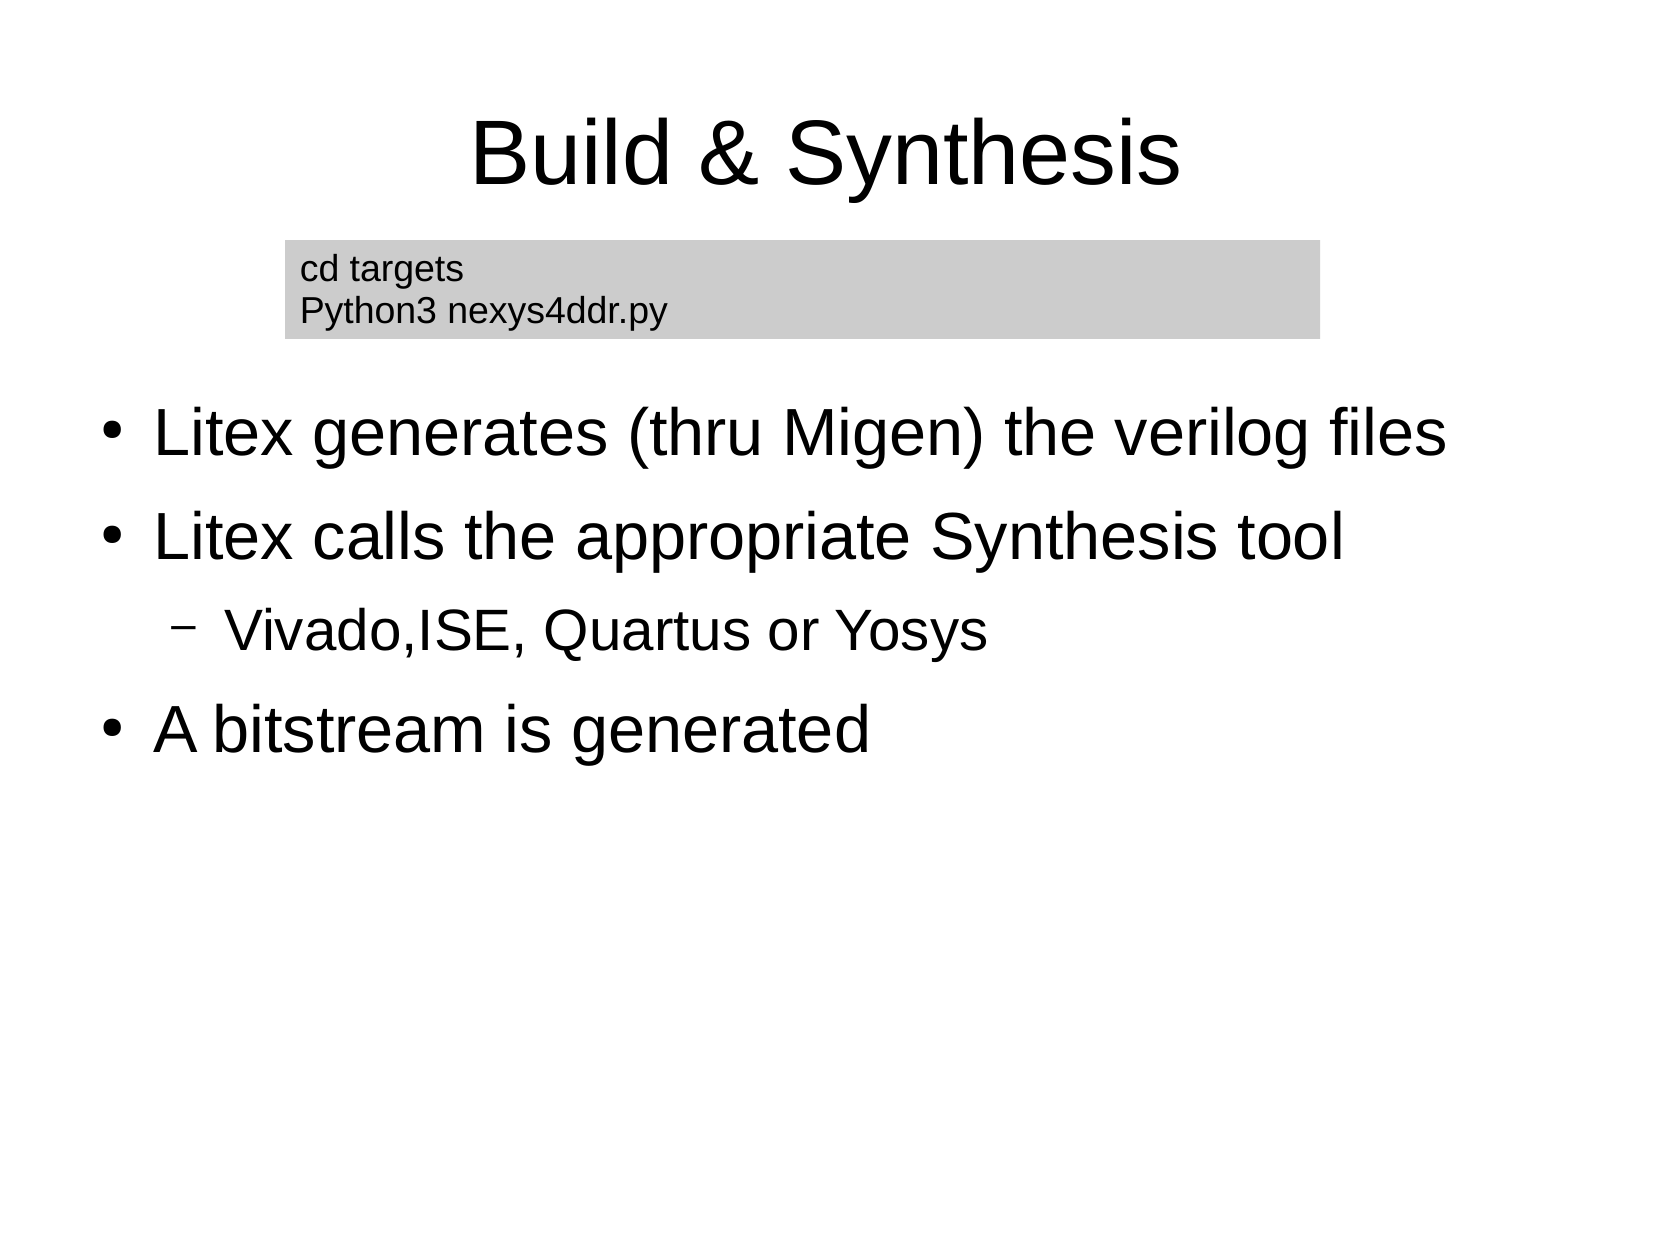

# Build & Synthesis
cd targets
Python3 nexys4ddr.py
Litex generates (thru Migen) the verilog files
Litex calls the appropriate Synthesis tool
Vivado,ISE, Quartus or Yosys
A bitstream is generated